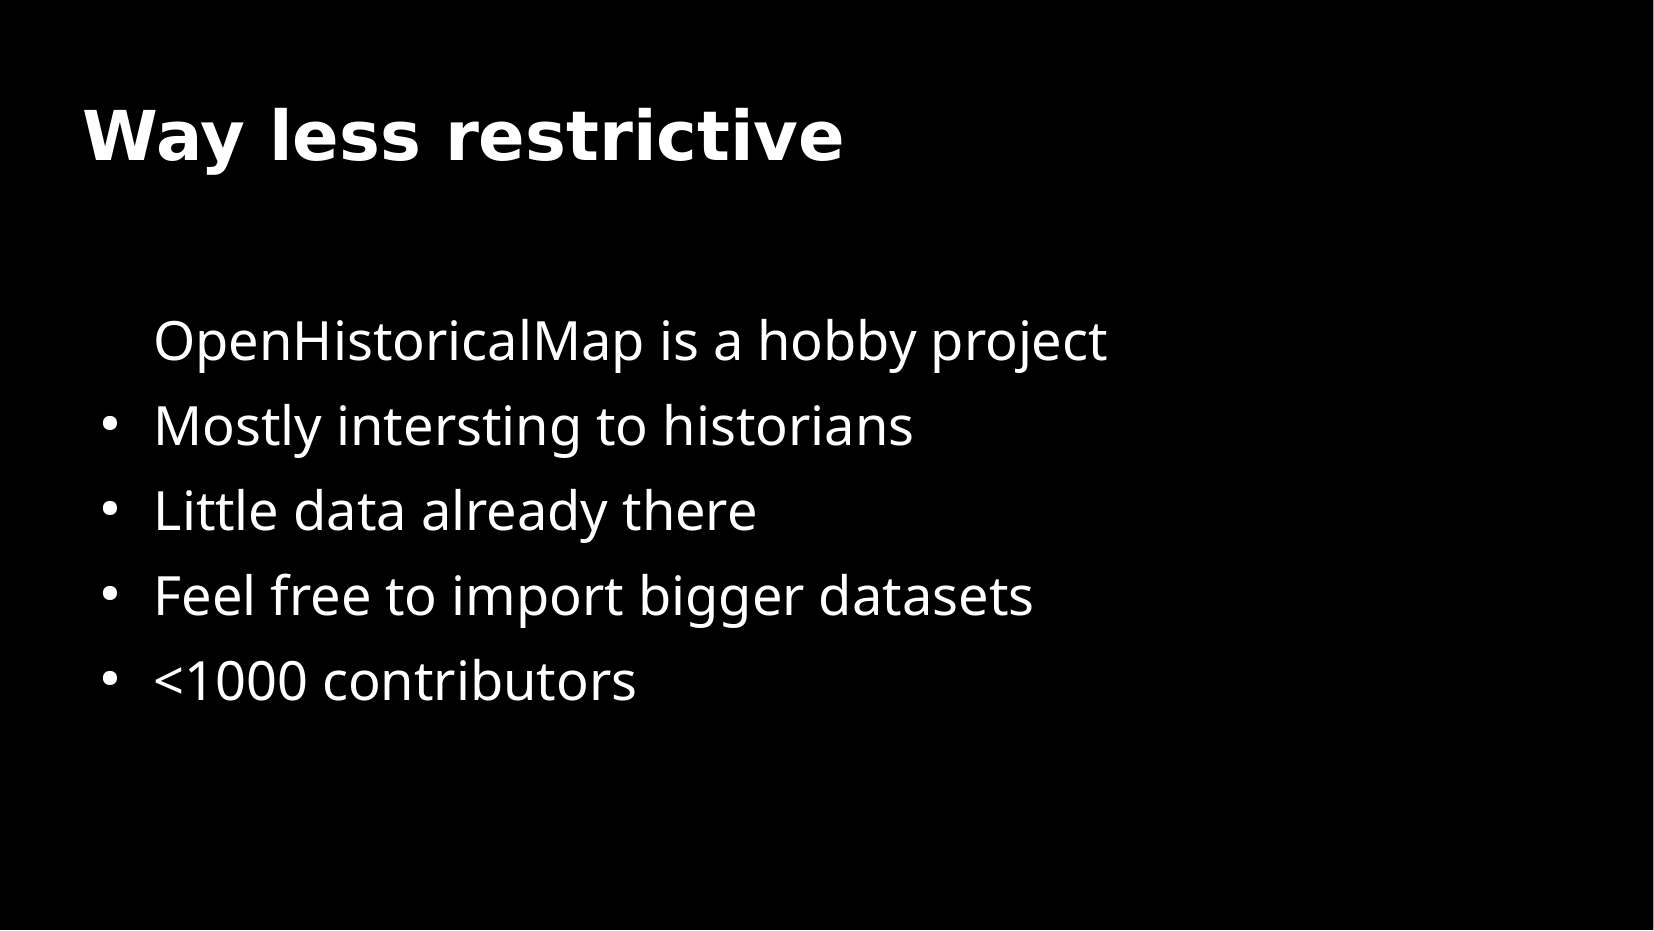

# Way less restrictive
OpenHistoricalMap is a hobby project
Mostly intersting to historians
Little data already there
Feel free to import bigger datasets
<1000 contributors